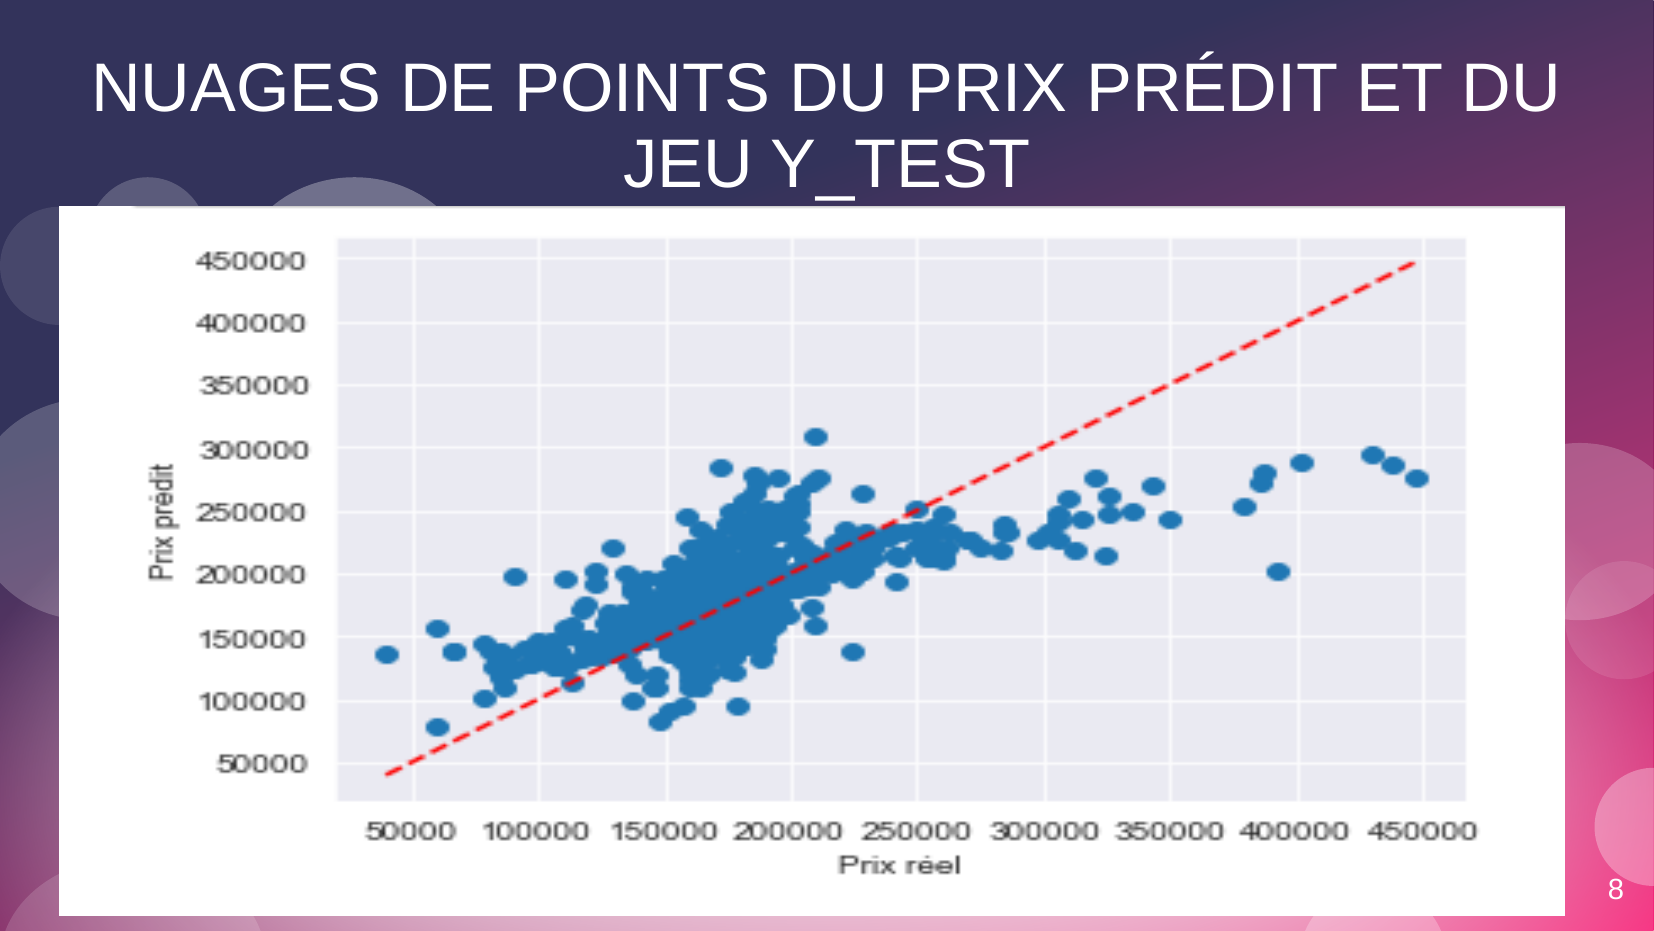

# NUAGES DE POINTS DU PRIX PRÉDIT ET DU JEU Y_TEST